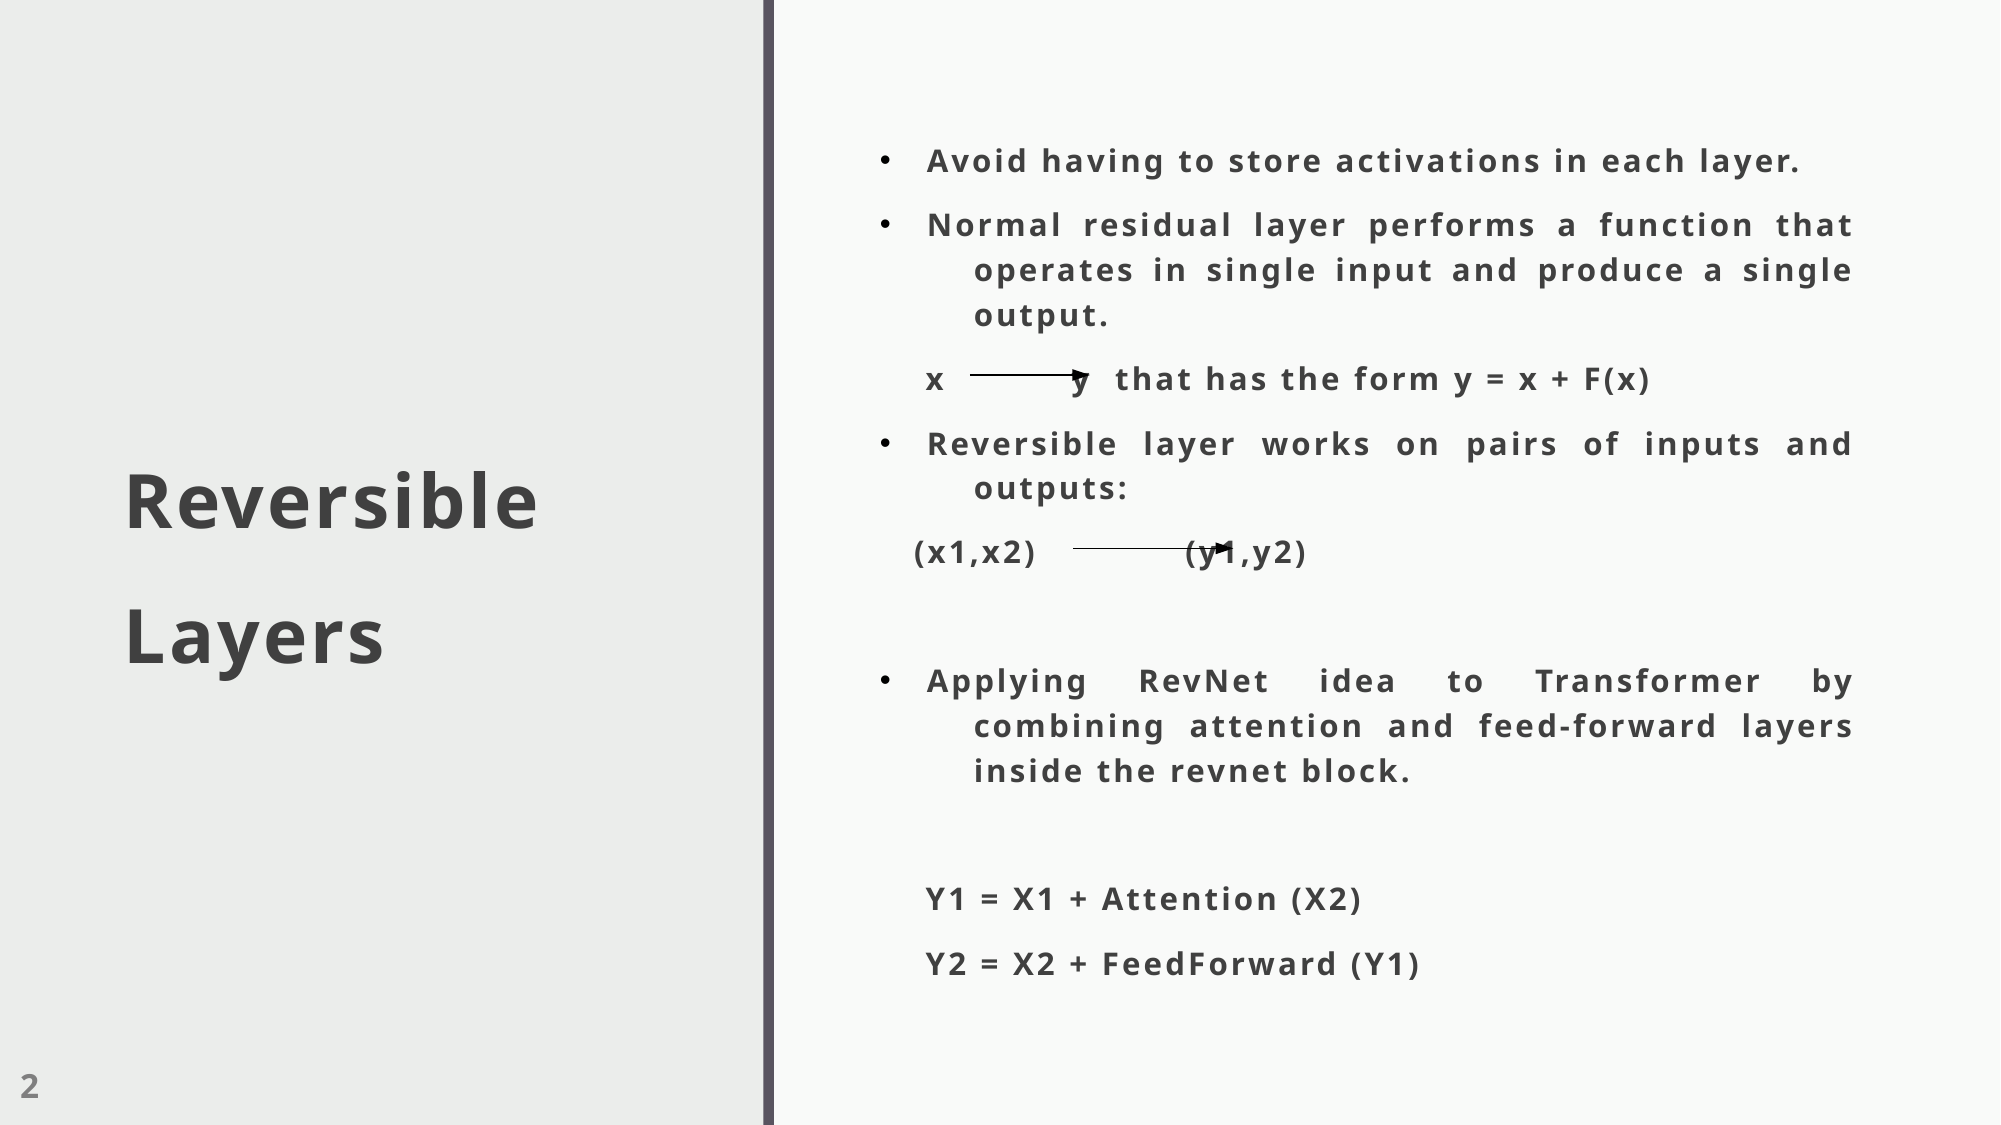

# Reversible Layers
Avoid having to store activations in each layer.
Normal residual layer performs a function that operates in single input and produce a single output.
 x y that has the form y = x + F(x)
Reversible layer works on pairs of inputs and outputs:
 (x1,x2) (y1,y2)
Applying RevNet idea to Transformer by combining attention and feed-forward layers inside the revnet block.
 Y1 = X1 + Attention (X2)
 Y2 = X2 + FeedForward (Y1)
2